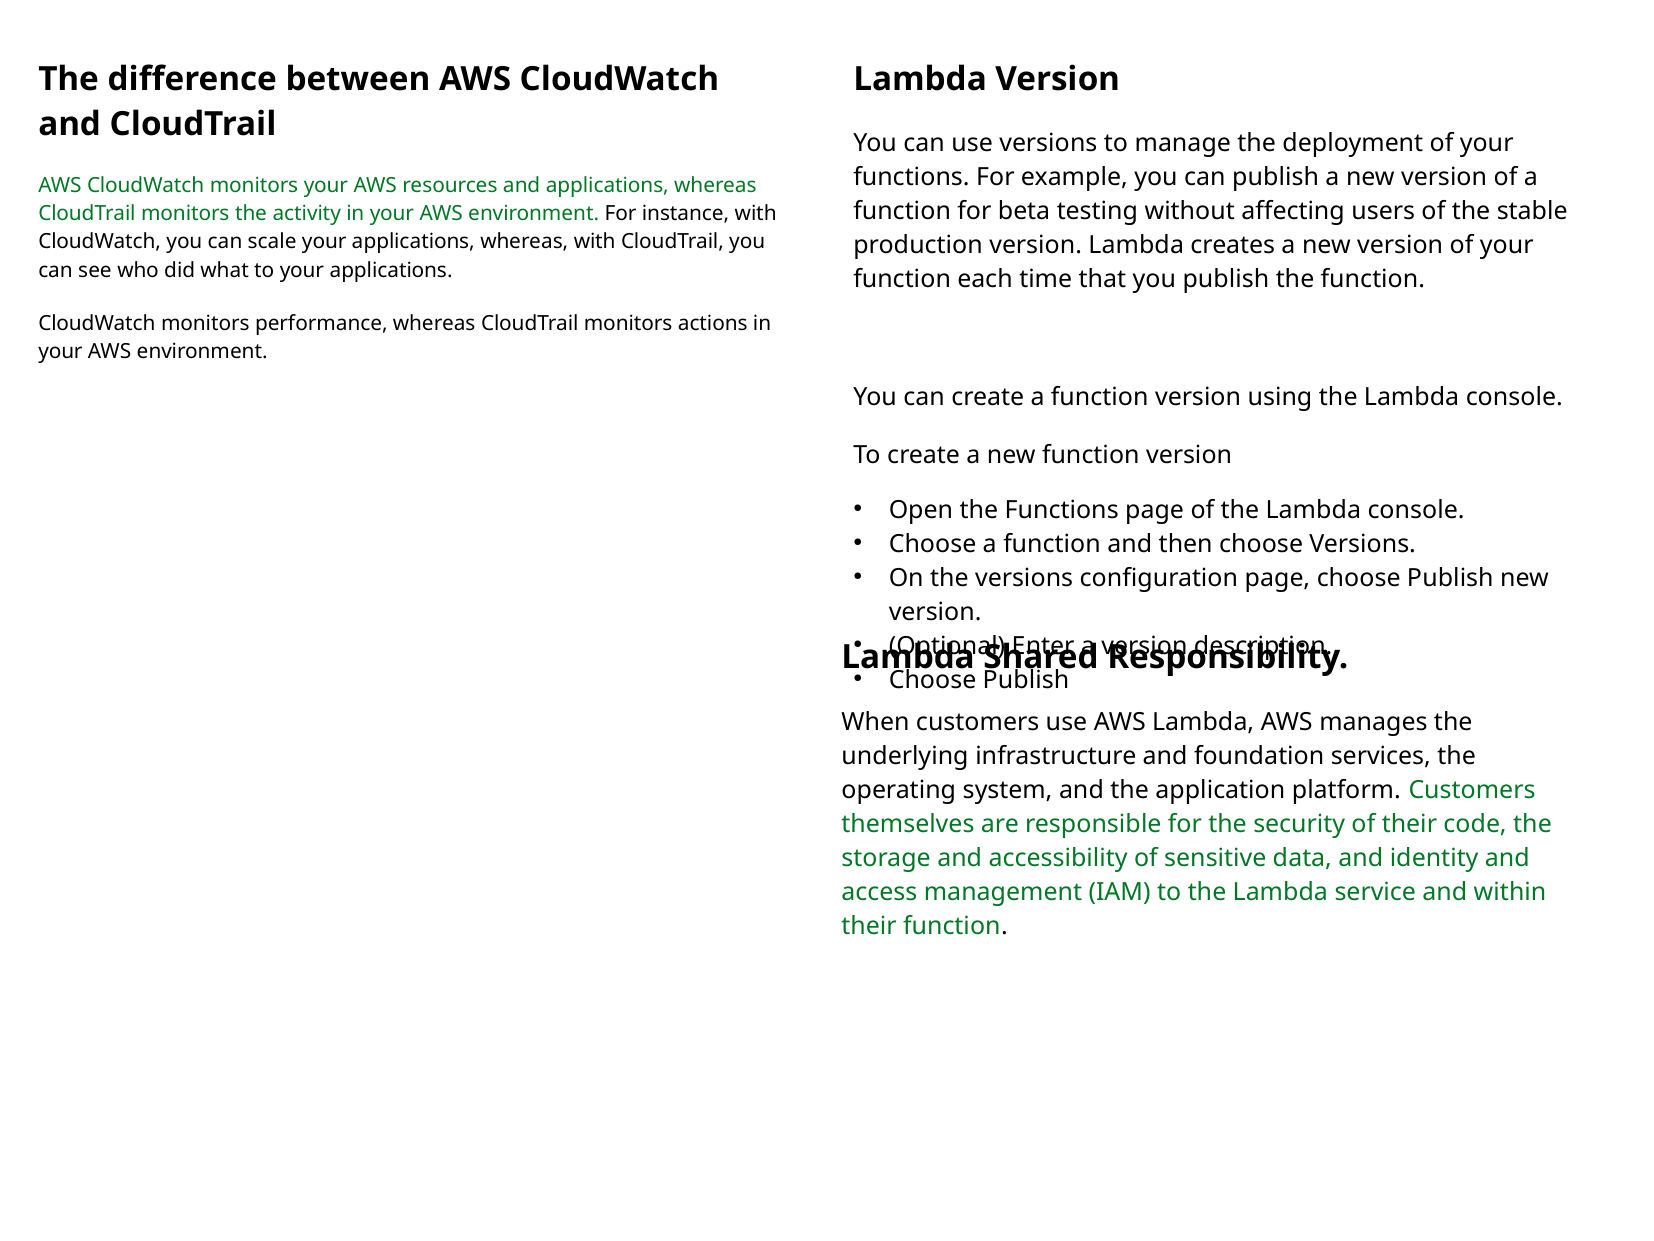

The difference between AWS CloudWatch and CloudTrail
AWS CloudWatch monitors your AWS resources and applications, whereas CloudTrail monitors the activity in your AWS environment. For instance, with CloudWatch, you can scale your applications, whereas, with CloudTrail, you can see who did what to your applications.
CloudWatch monitors performance, whereas CloudTrail monitors actions in your AWS environment.
Lambda Version
You can use versions to manage the deployment of your functions. For example, you can publish a new version of a function for beta testing without affecting users of the stable production version. Lambda creates a new version of your function each time that you publish the function.
You can create a function version using the Lambda console.
To create a new function version
Open the Functions page of the Lambda console.
Choose a function and then choose Versions.
On the versions configuration page, choose Publish new version.
(Optional) Enter a version description.
Choose Publish
Lambda Shared Responsibility.
When customers use AWS Lambda, AWS manages the underlying infrastructure and foundation services, the operating system, and the application platform. Customers themselves are responsible for the security of their code, the storage and accessibility of sensitive data, and identity and access management (IAM) to the Lambda service and within their function.